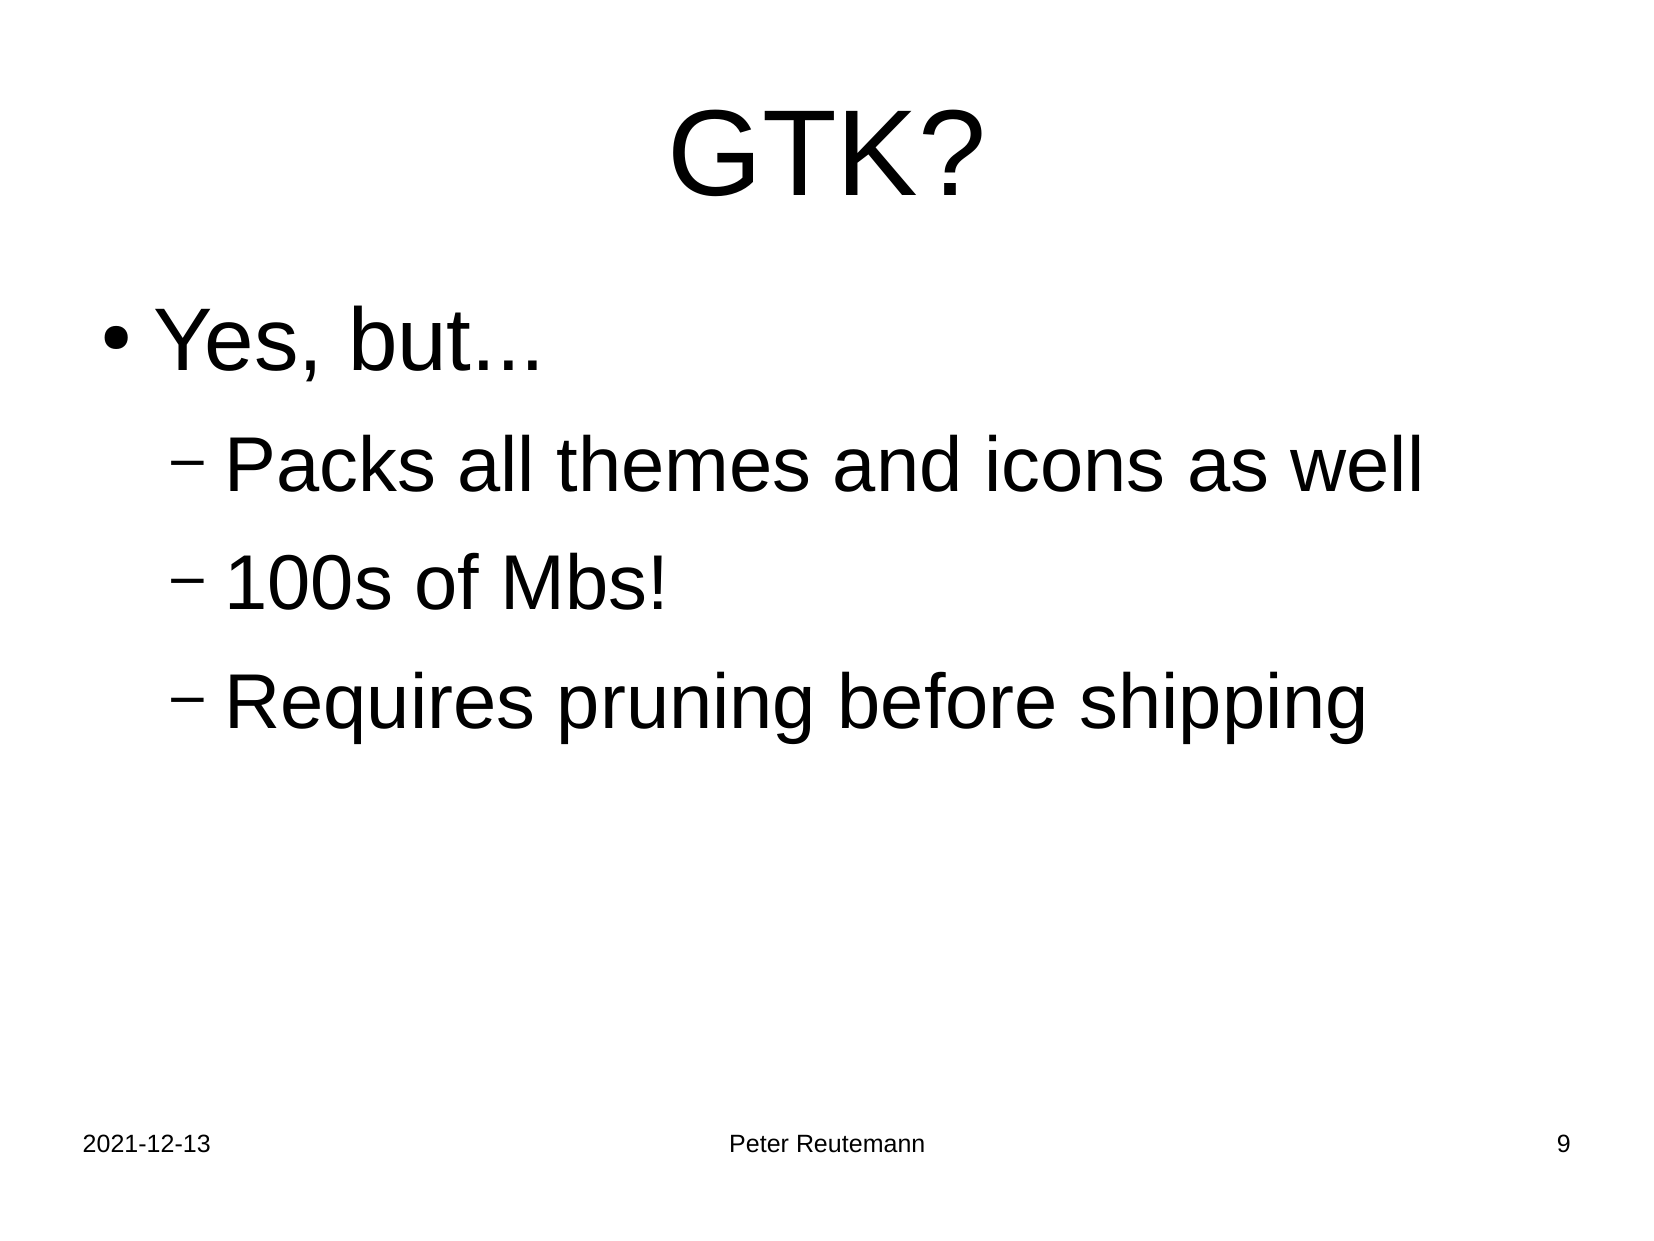

# GTK?
Yes, but...
Packs all themes and icons as well
100s of Mbs!
Requires pruning before shipping
2021-12-13
Peter Reutemann
9